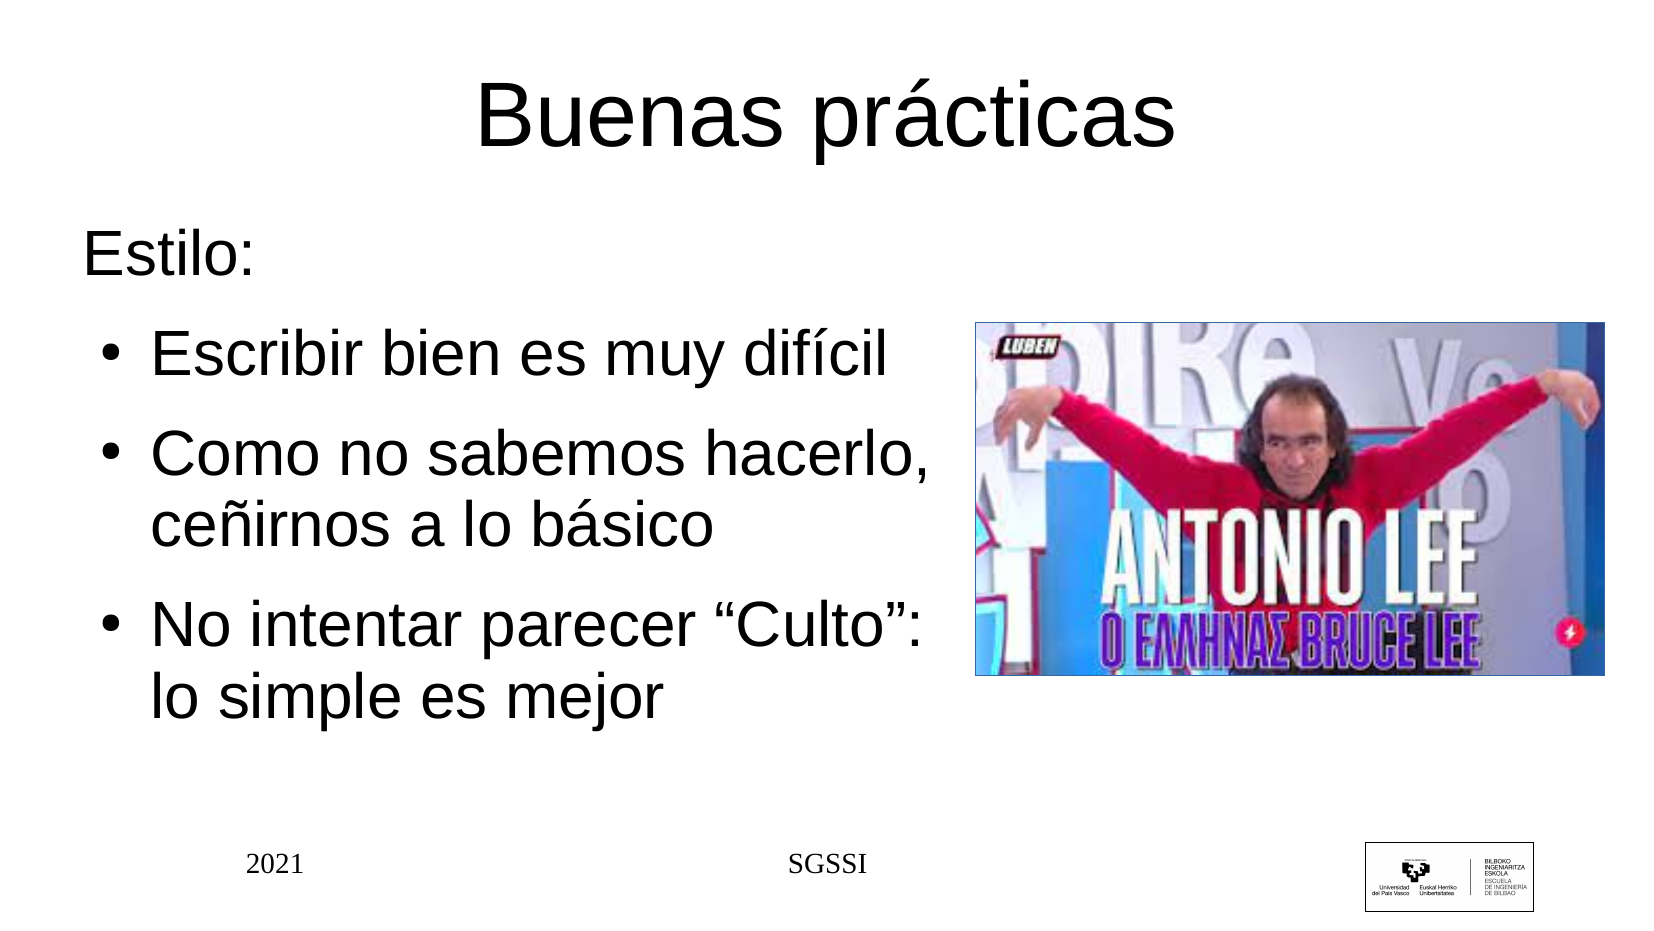

# Buenas prácticas
Estilo:
Escribir bien es muy difícil
Como no sabemos hacerlo, ceñirnos a lo básico
No intentar parecer “Culto”: lo simple es mejor